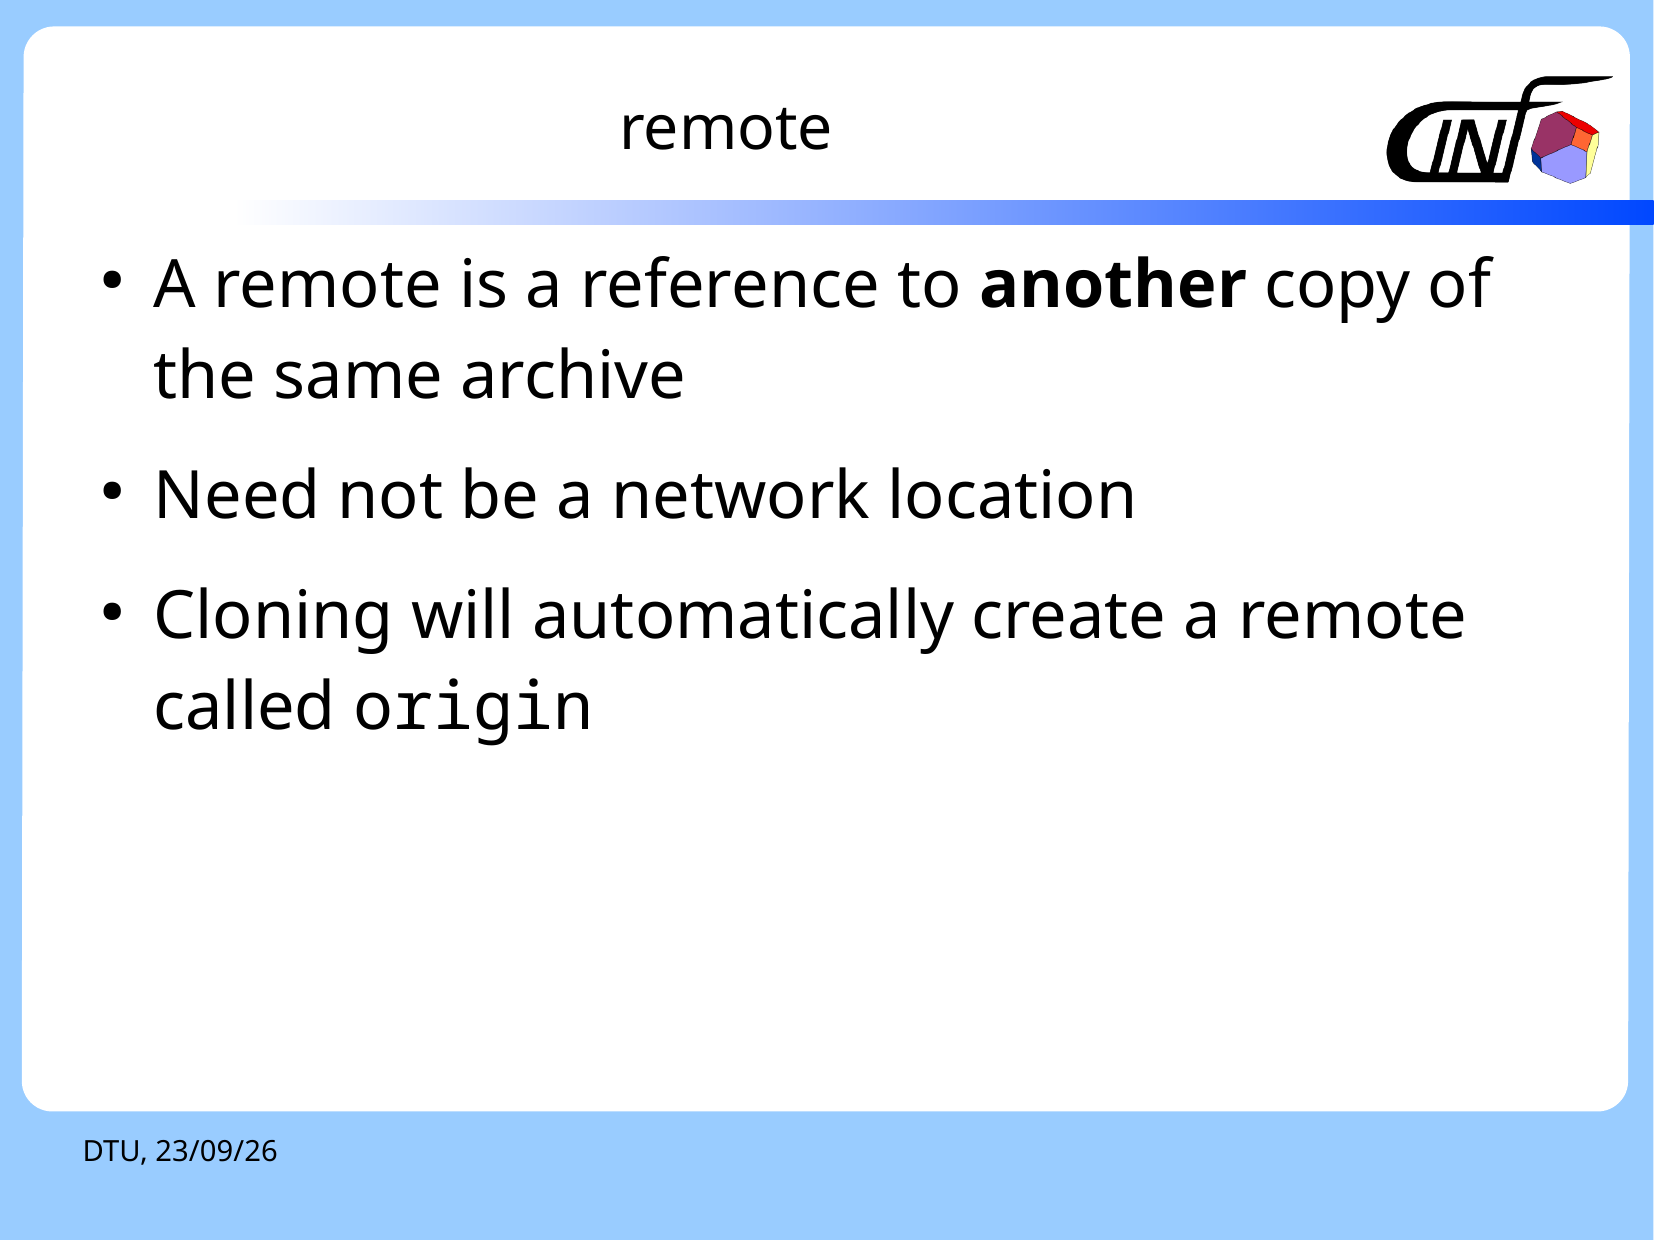

# remote
A remote is a reference to another copy of the same archive
Need not be a network location
Cloning will automatically create a remote called origin